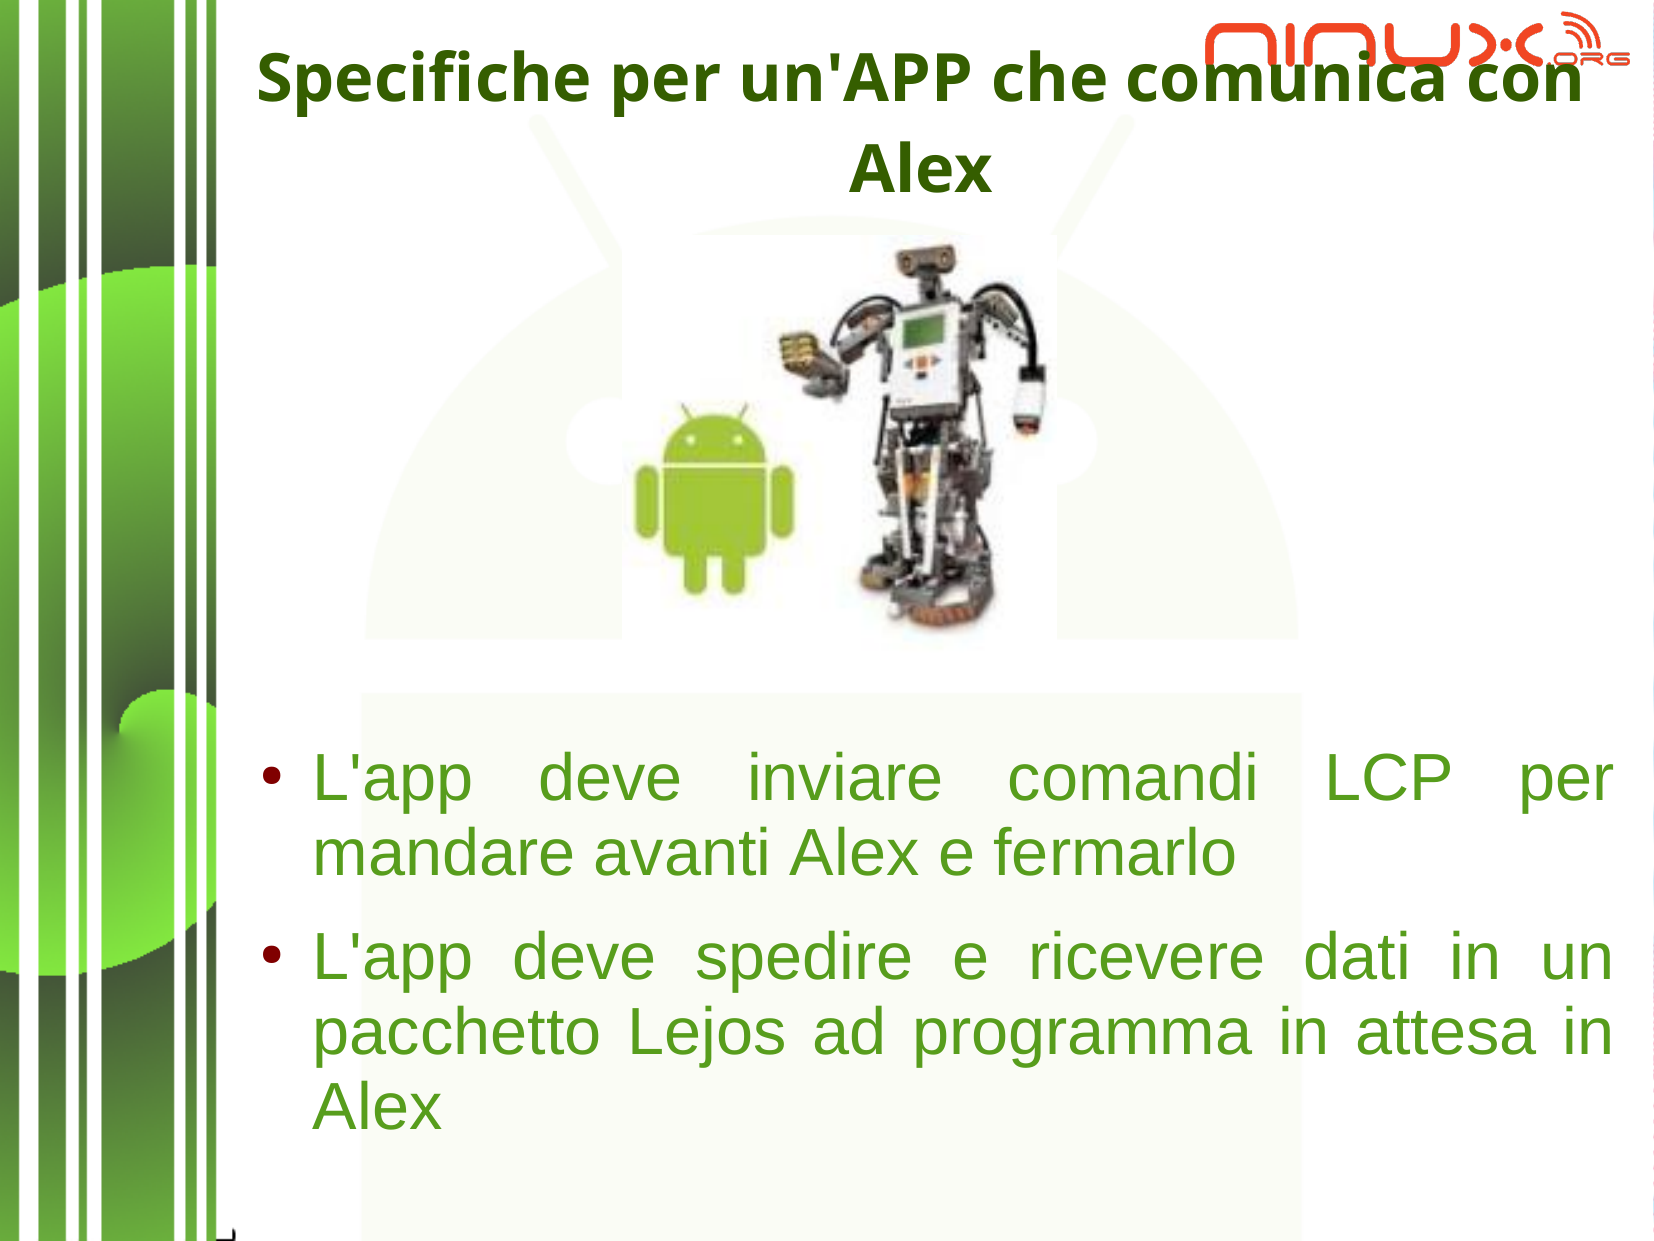

# Specifiche per un'APP che comunica con Alex
L'app deve inviare comandi LCP per mandare avanti Alex e fermarlo
L'app deve spedire e ricevere dati in un pacchetto Lejos ad programma in attesa in Alex